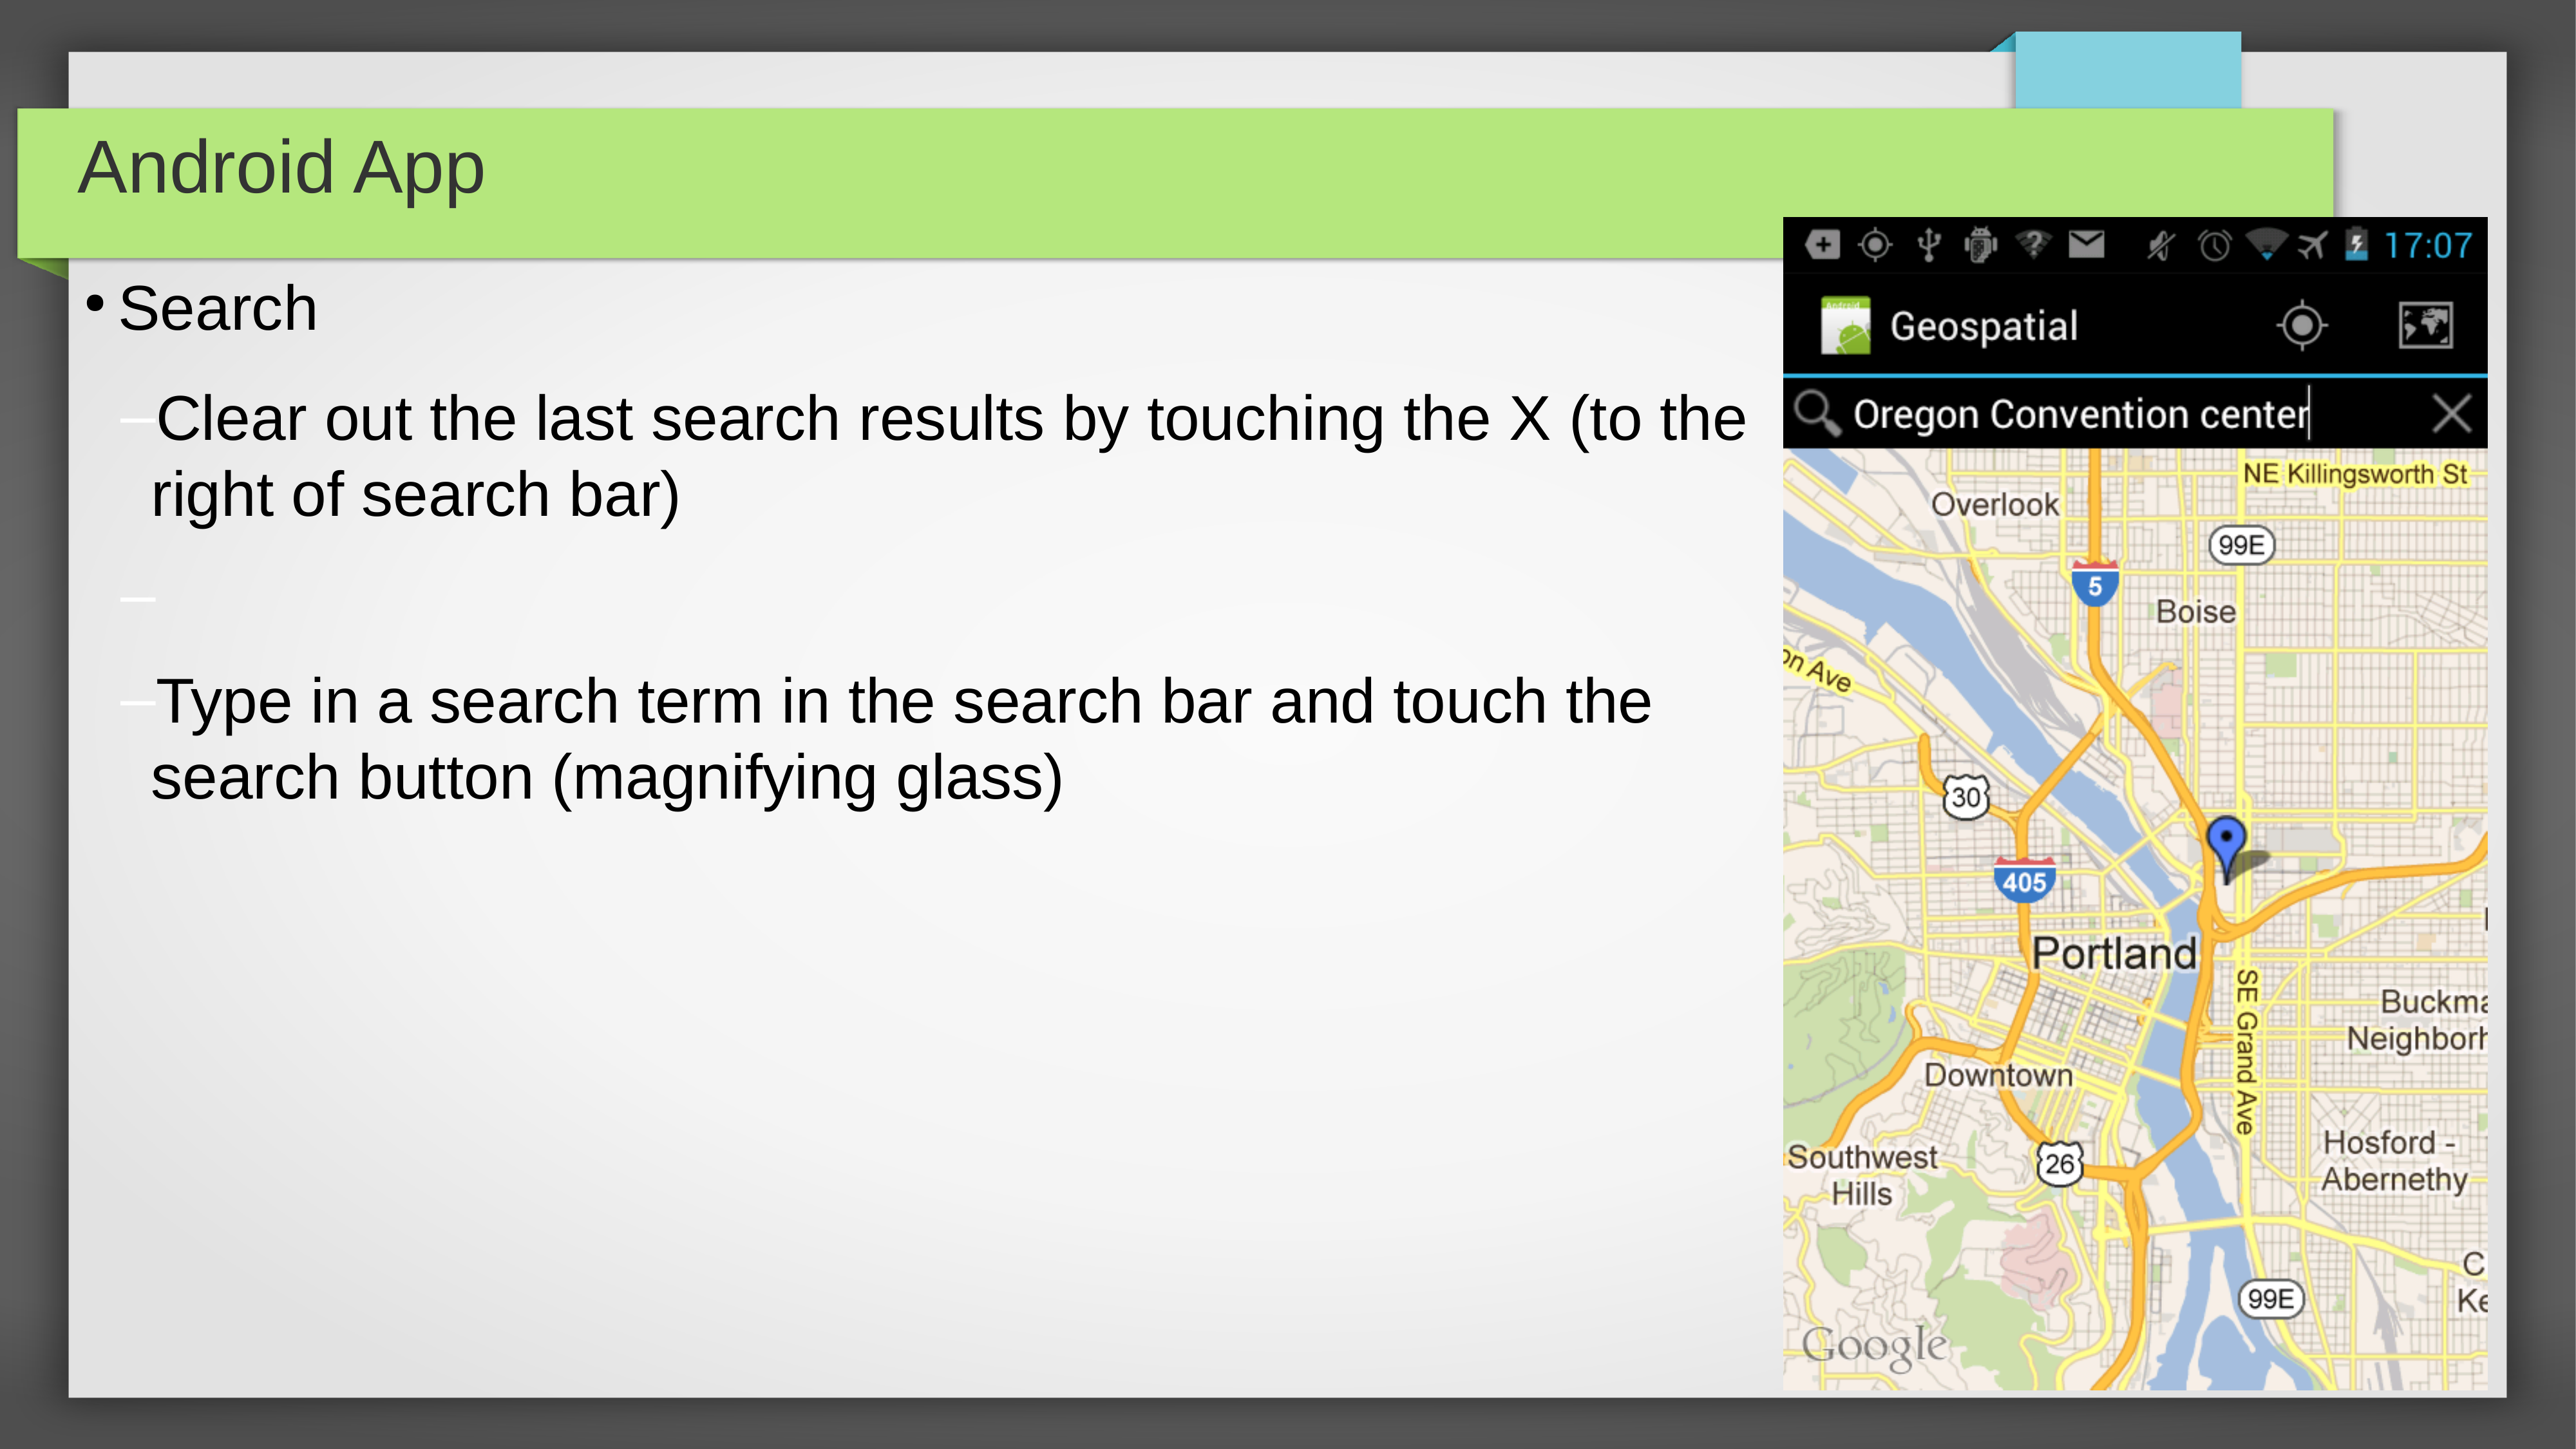

# Android App
Search
Clear out the last search results by touching the X (to the right of search bar)
Type in a search term in the search bar and touch the search button (magnifying glass)